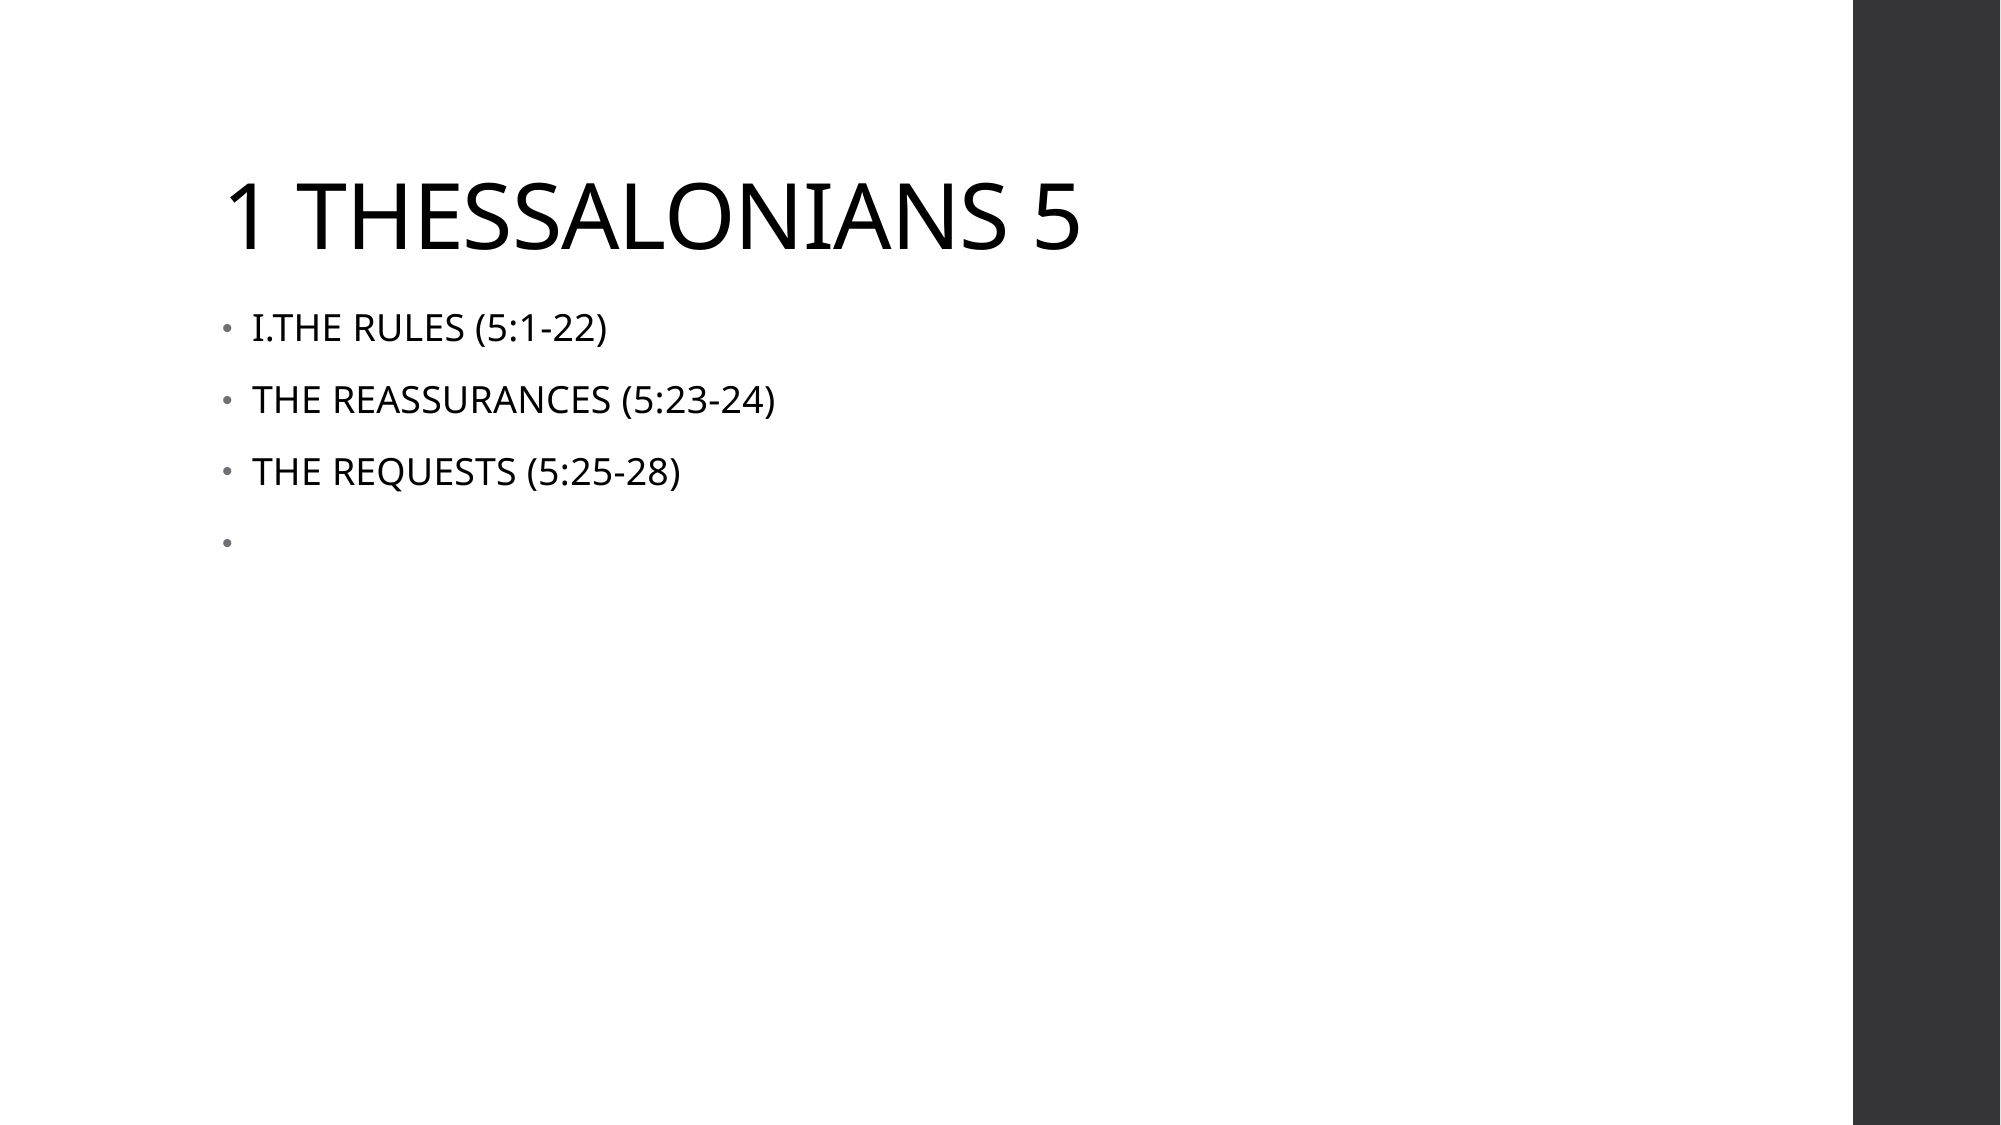

# 1 THESSALONIANS 5
I.THE RULES (5:1-22)
THE REASSURANCES (5:23-24)
THE REQUESTS (5:25-28)